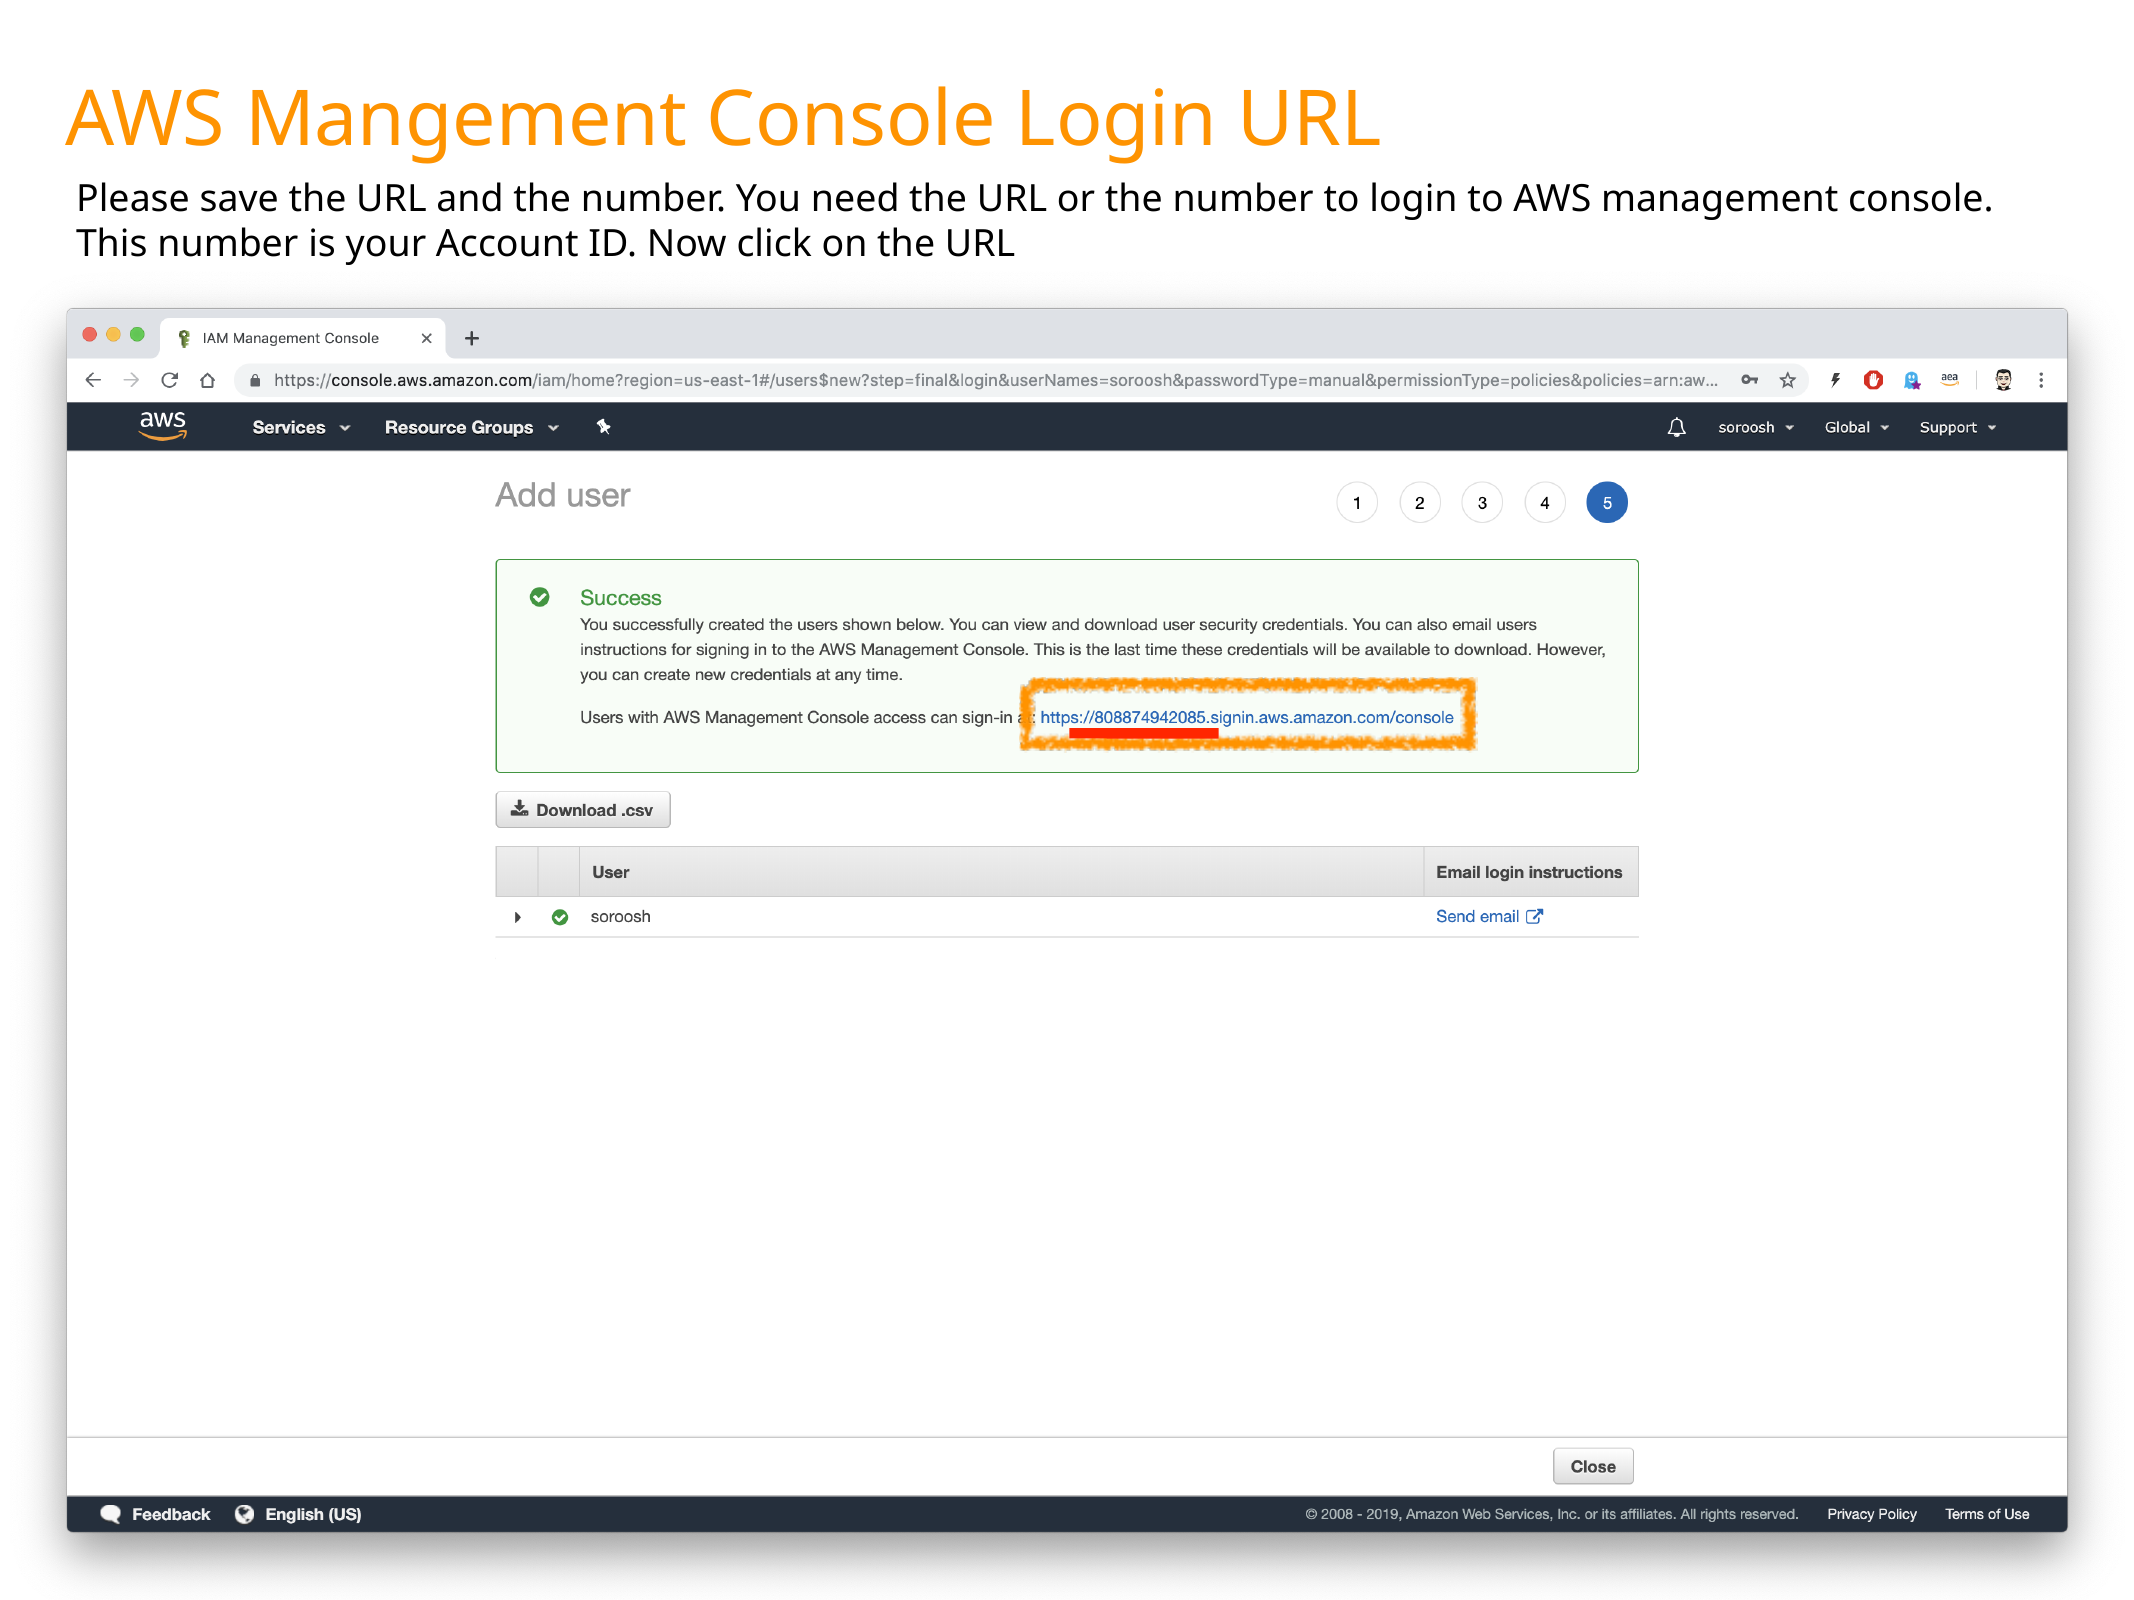

AWS Mangement Console Login URL
Please save the URL and the number. You need the URL or the number to login to AWS management console. This number is your Account ID. Now click on the URL